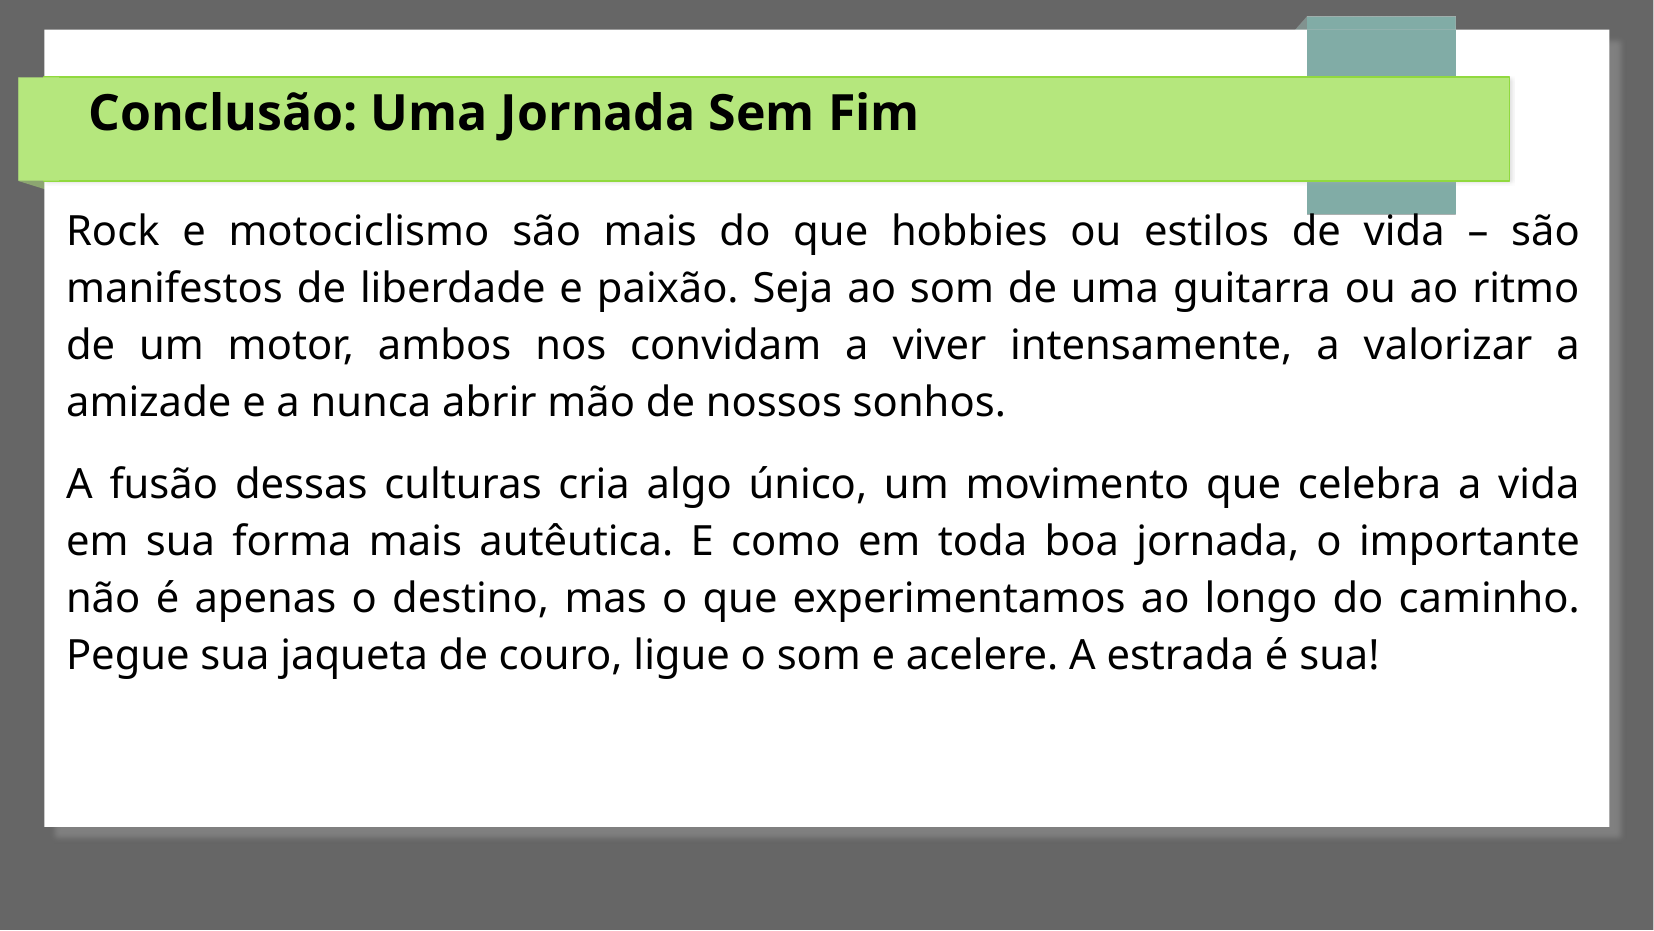

# Conclusão: Uma Jornada Sem Fim
Rock e motociclismo são mais do que hobbies ou estilos de vida – são manifestos de liberdade e paixão. Seja ao som de uma guitarra ou ao ritmo de um motor, ambos nos convidam a viver intensamente, a valorizar a amizade e a nunca abrir mão de nossos sonhos.
A fusão dessas culturas cria algo único, um movimento que celebra a vida em sua forma mais autêutica. E como em toda boa jornada, o importante não é apenas o destino, mas o que experimentamos ao longo do caminho. Pegue sua jaqueta de couro, ligue o som e acelere. A estrada é sua!